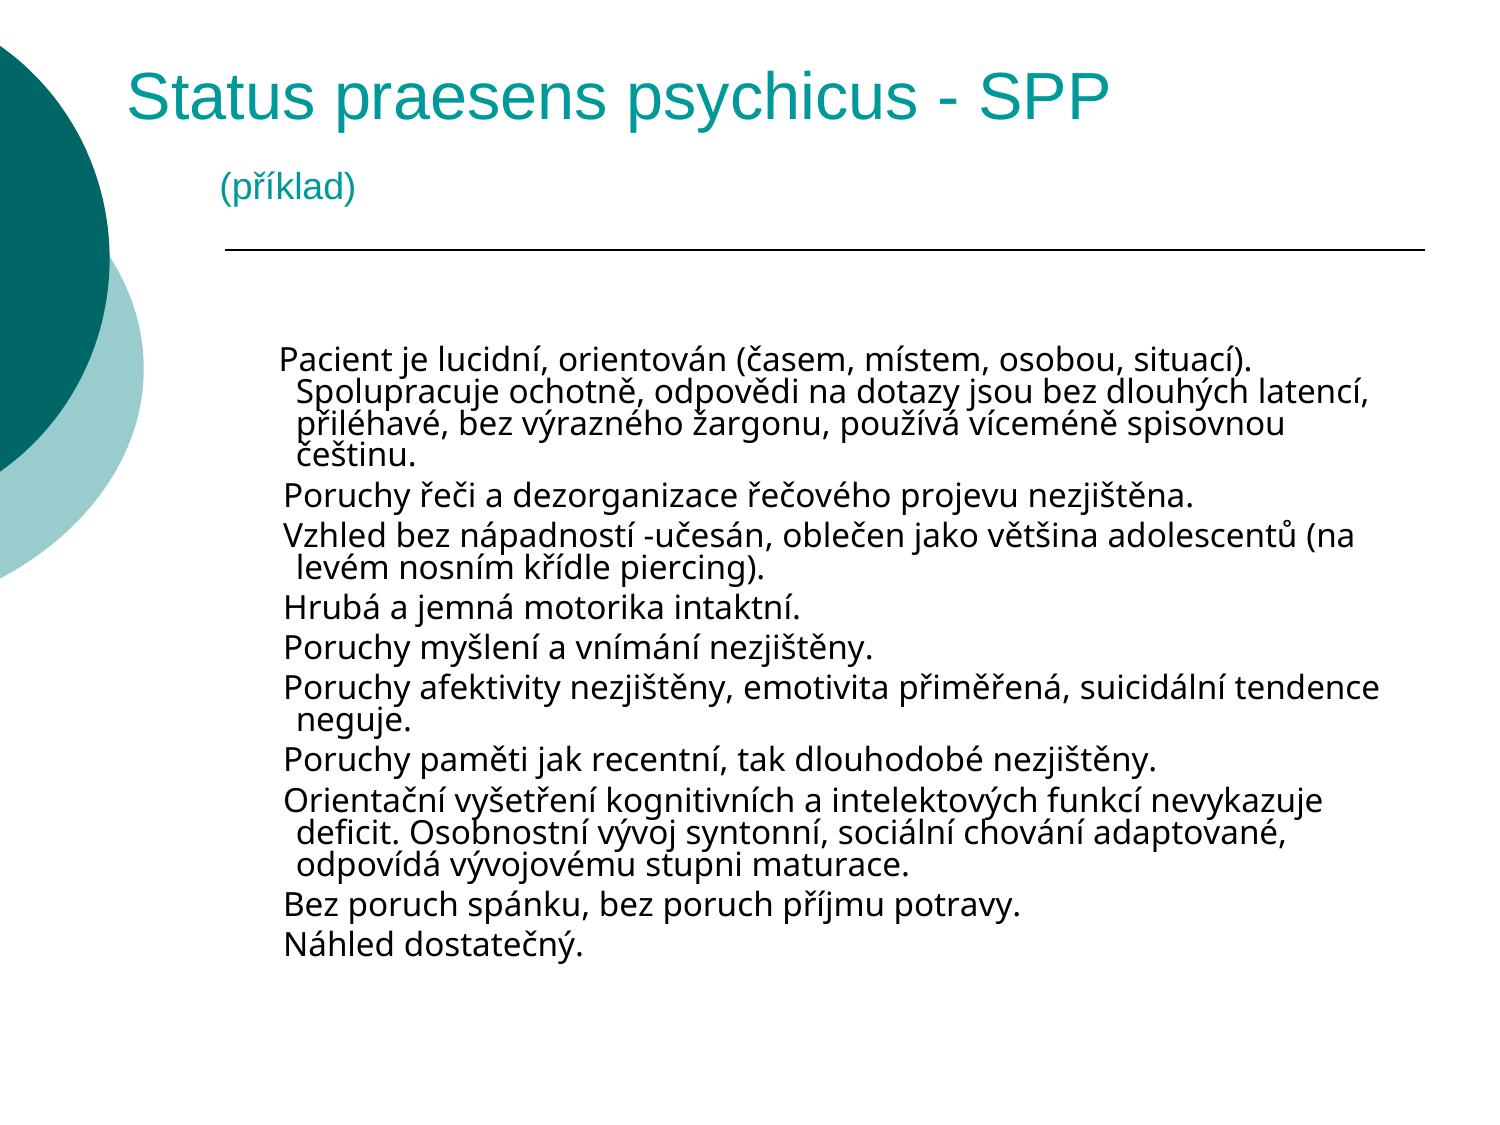

# Status praesens psychicus - SPP (příklad)
 Pacient je lucidní, orientován (časem, místem, osobou, situací). Spolupracuje ochotně, odpovědi na dotazy jsou bez dlouhých latencí, přiléhavé, bez výrazného žargonu, používá víceméně spisovnou češtinu.
 Poruchy řeči a dezorganizace řečového projevu nezjištěna.
 Vzhled bez nápadností -učesán, oblečen jako většina adolescentů (na levém nosním křídle piercing).
 Hrubá a jemná motorika intaktní.
 Poruchy myšlení a vnímání nezjištěny.
 Poruchy afektivity nezjištěny, emotivita přiměřená, suicidální tendence neguje.
 Poruchy paměti jak recentní, tak dlouhodobé nezjištěny.
 Orientační vyšetření kognitivních a intelektových funkcí nevykazuje deficit. Osobnostní vývoj syntonní, sociální chování adaptované, odpovídá vývojovému stupni maturace.
 Bez poruch spánku, bez poruch příjmu potravy.
 Náhled dostatečný.